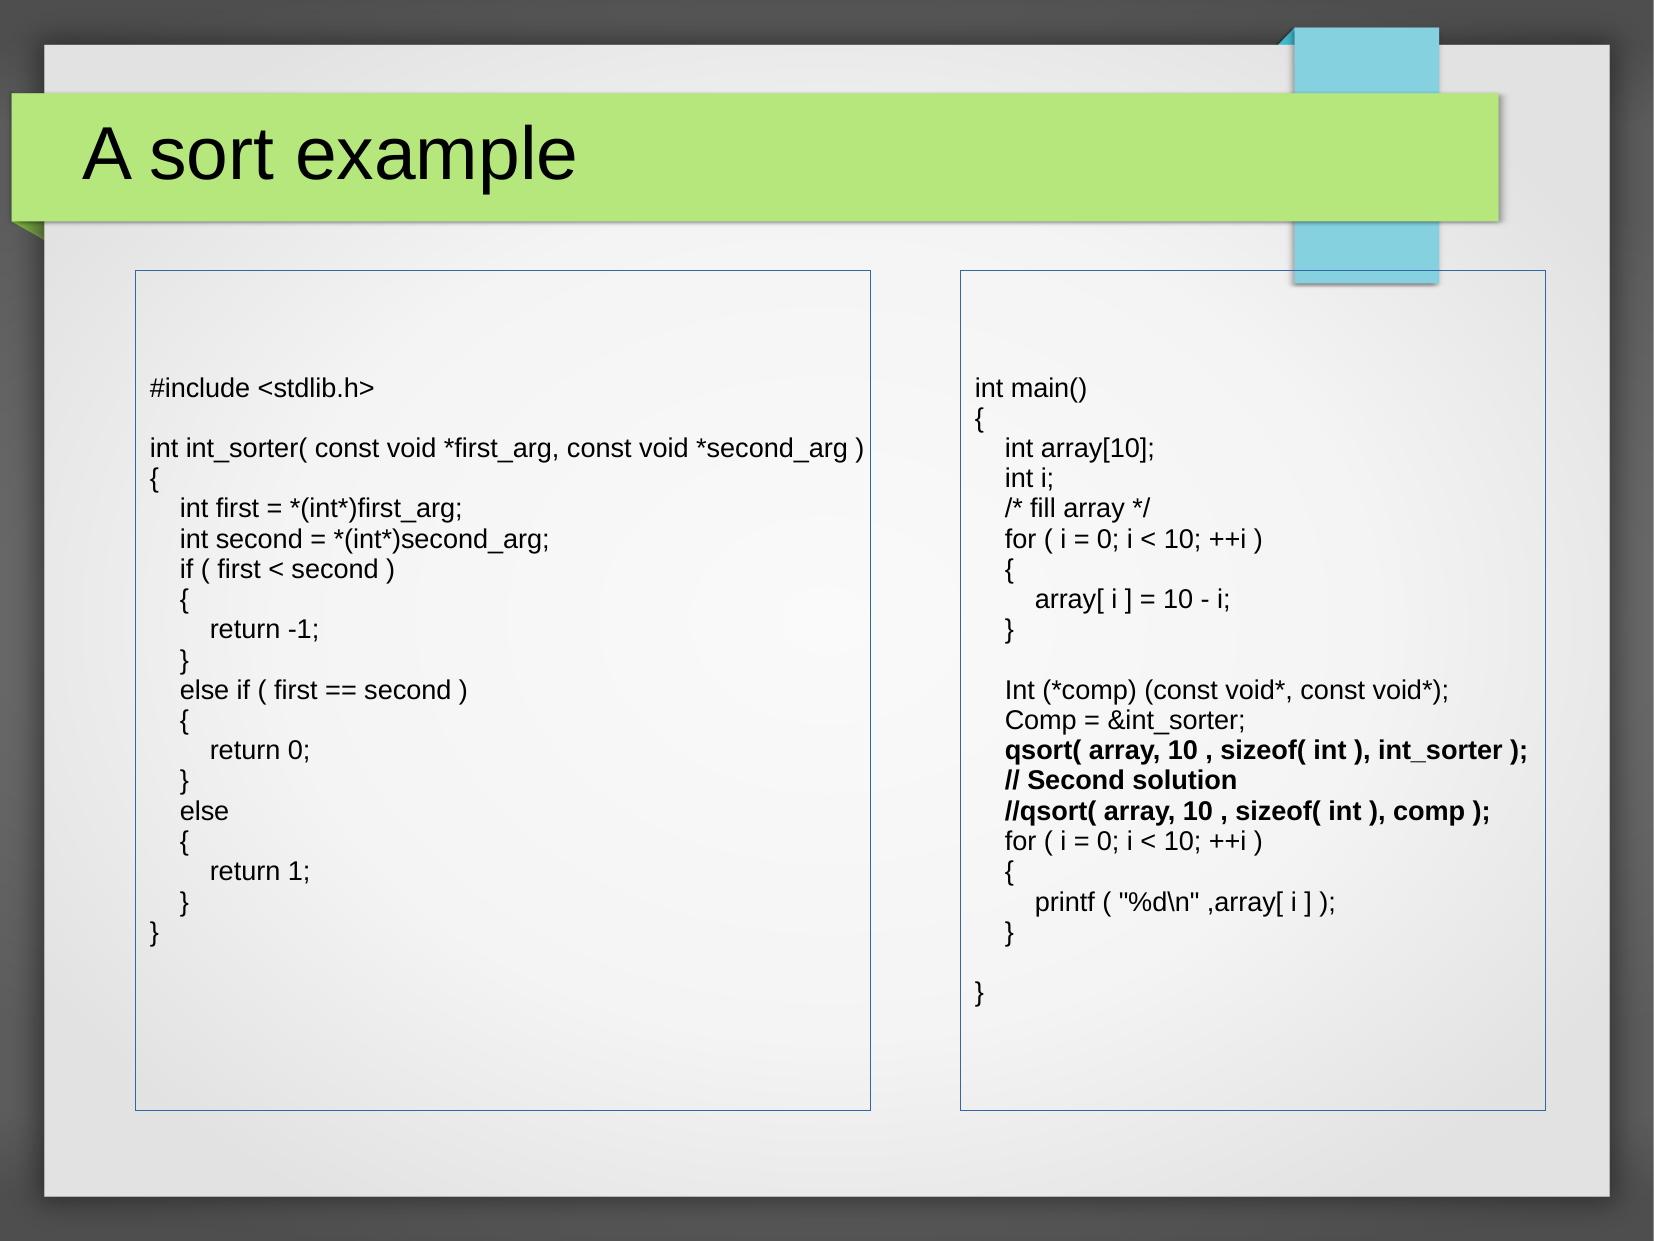

# A sort example
#include <stdlib.h>
int int_sorter( const void *first_arg, const void *second_arg )
{
 int first = *(int*)first_arg;
 int second = *(int*)second_arg;
 if ( first < second )
 {
 return -1;
 }
 else if ( first == second )
 {
 return 0;
 }
 else
 {
 return 1;
 }
}
int main()
{
 int array[10];
 int i;
 /* fill array */
 for ( i = 0; i < 10; ++i )
 {
 array[ i ] = 10 - i;
 }
 Int (*comp) (const void*, const void*);
 Comp = &int_sorter;
 qsort( array, 10 , sizeof( int ), int_sorter );
 // Second solution
 //qsort( array, 10 , sizeof( int ), comp );
 for ( i = 0; i < 10; ++i )
 {
 printf ( "%d\n" ,array[ i ] );
 }
}